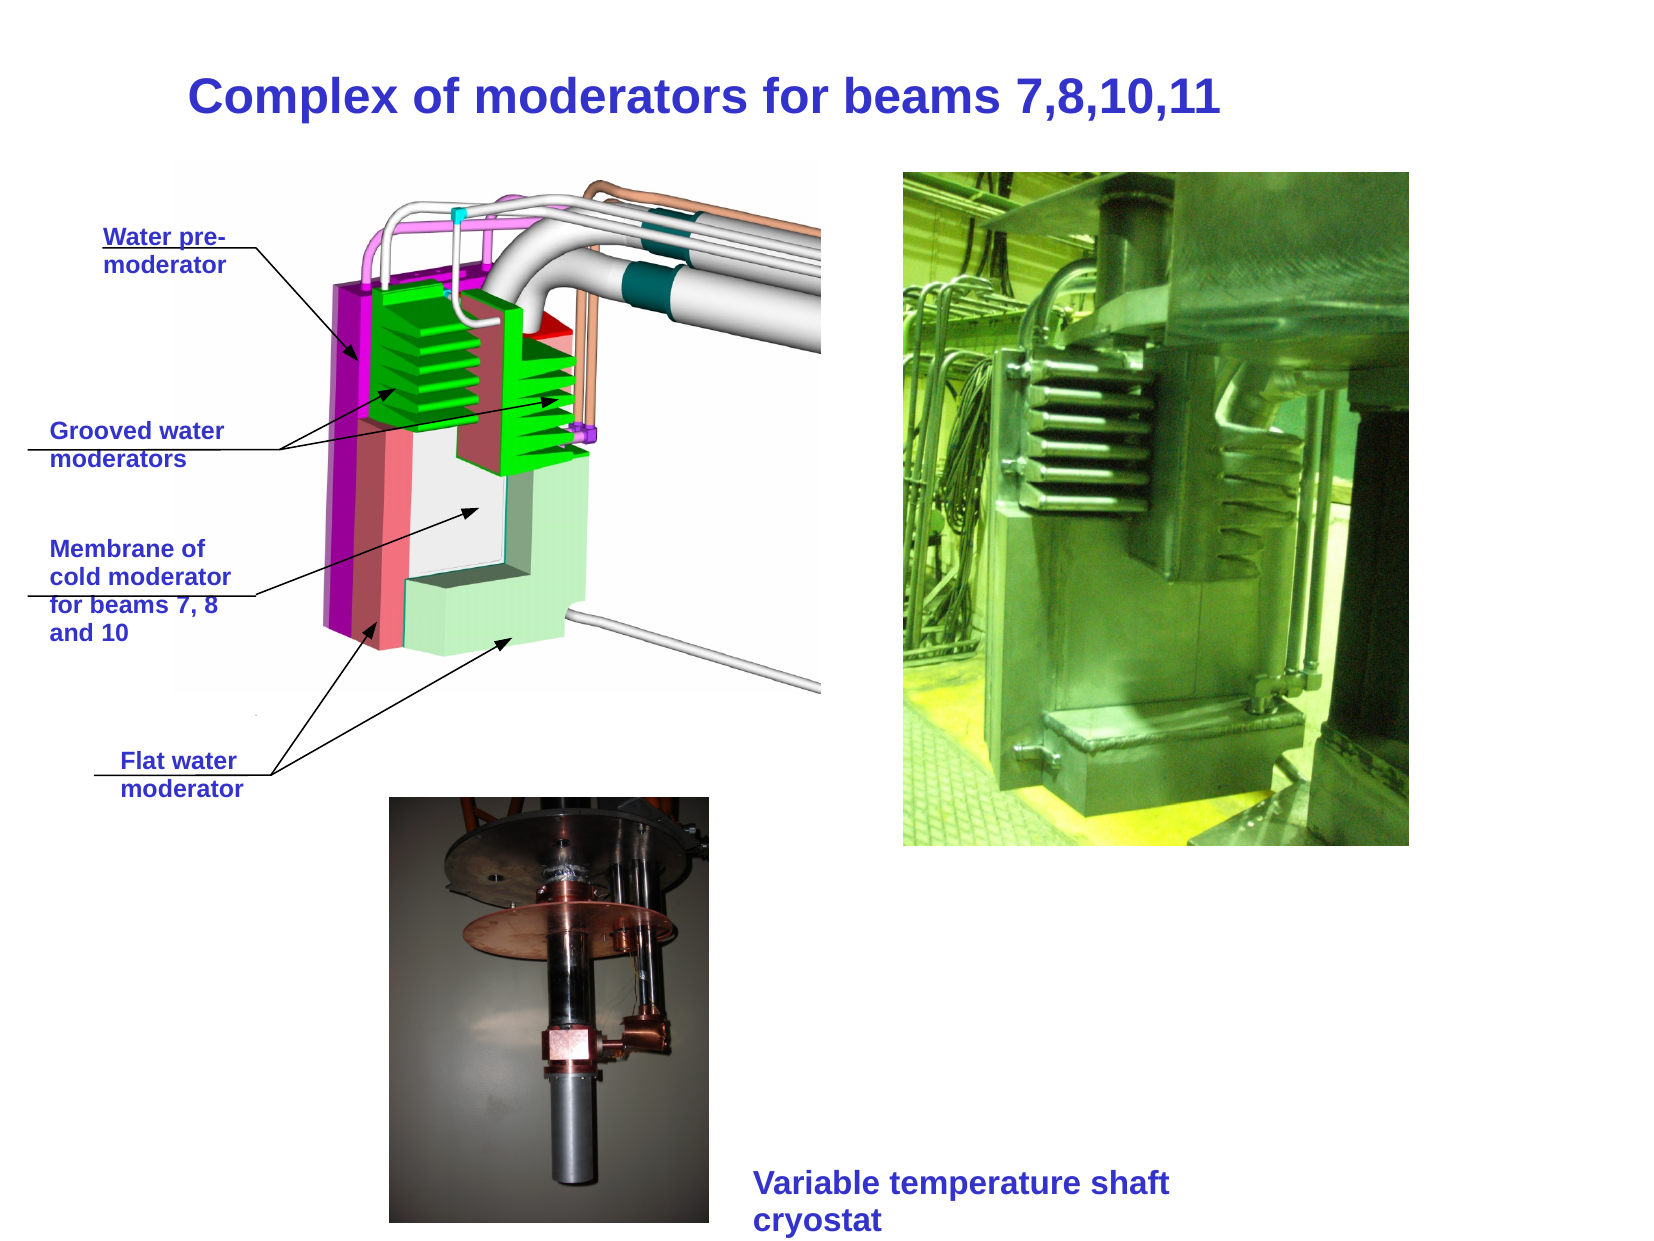

# Complex of moderators for beams 7,8,10,11
Water pre-moderator
Grooved water moderators
Membrane of cold moderator for beams 7, 8 and 10
Flat water moderator
Variable temperature shaft cryostat